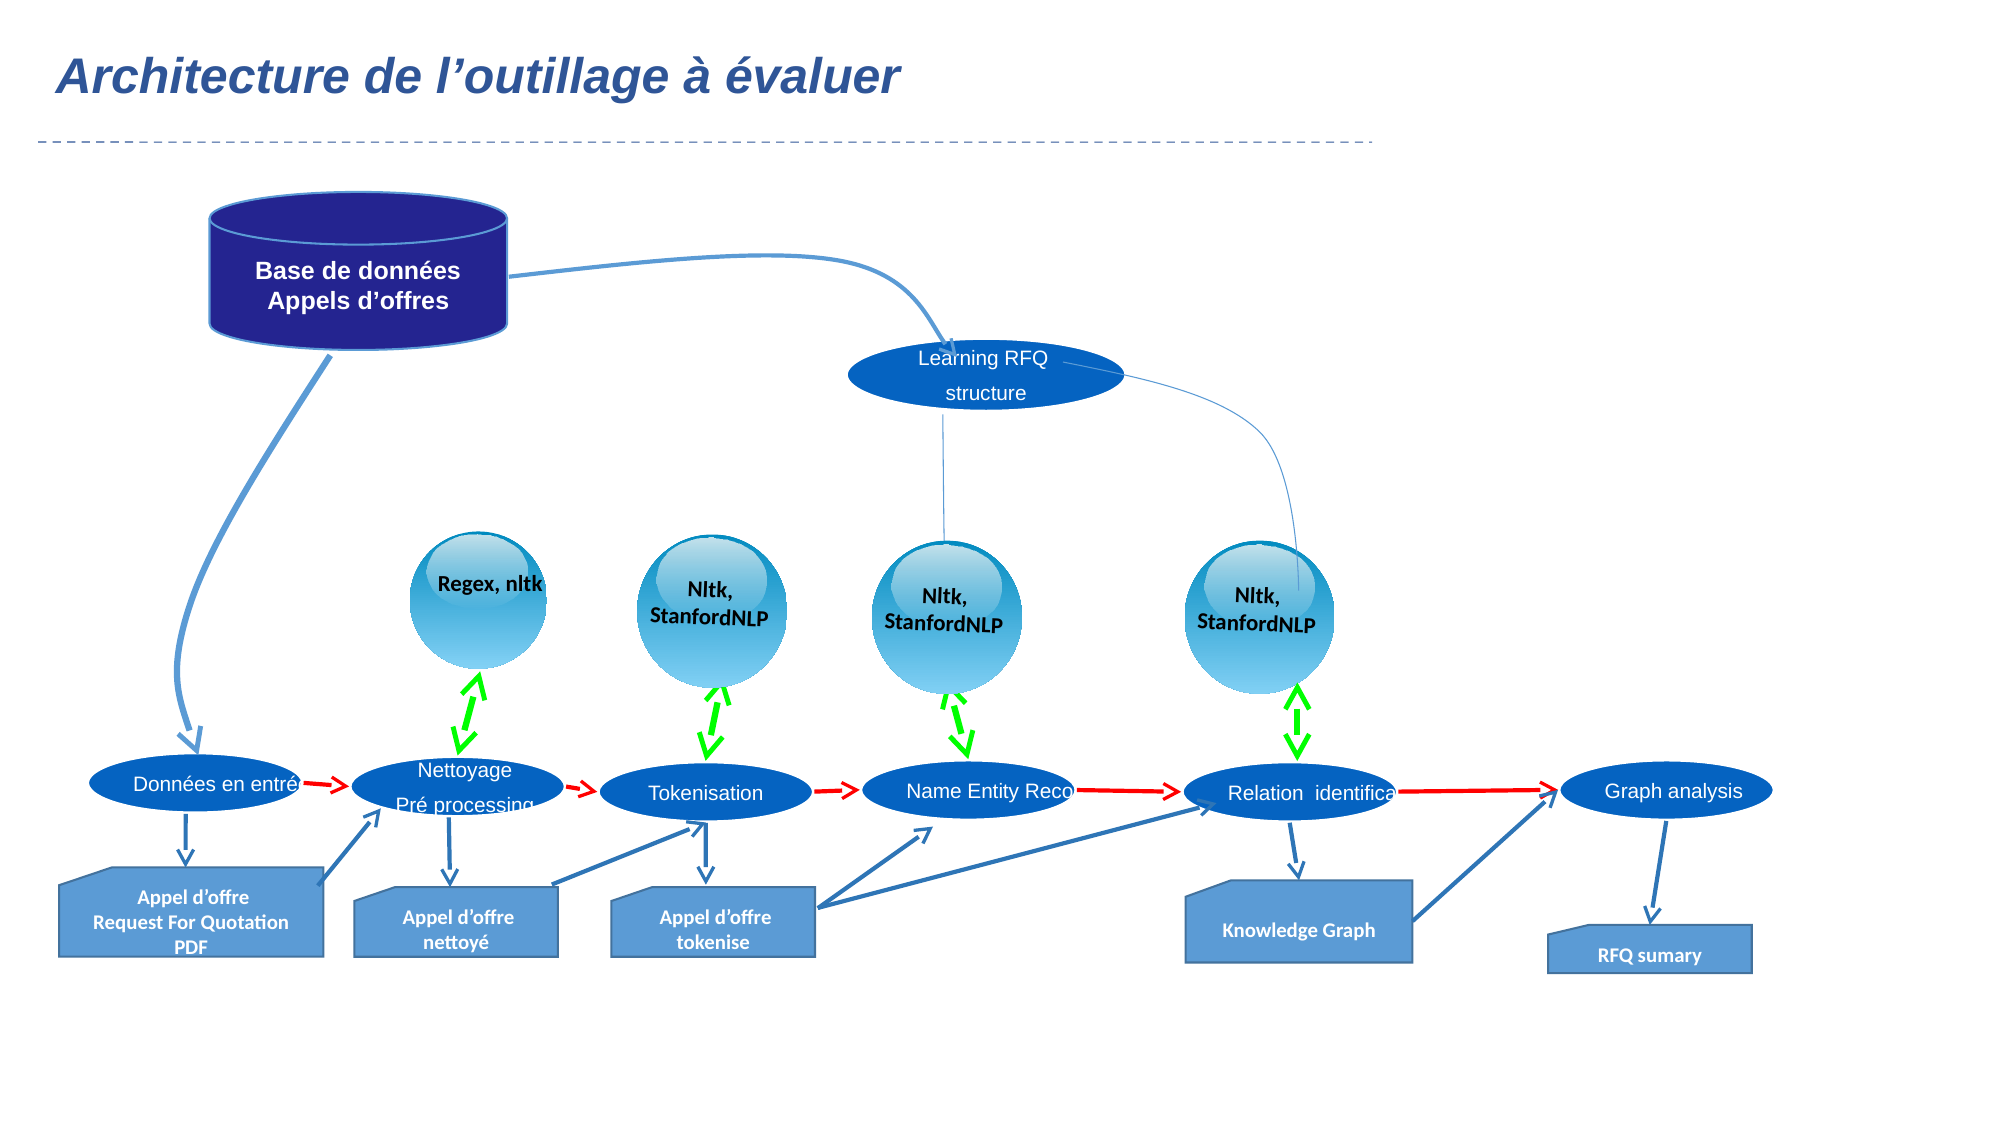

# Architecture de l’outillage à évaluer
Base de données
Appels d’offres
Learning RFQ
structure
Regex, nltk
Nltk, StanfordNLP
Nltk, StanfordNLP
Nltk, StanfordNLP
Données en entrée
Nettoyage
Pré processing
Name Entity Recognition
Graph analysis
Tokenisation
Relation identification
 Appel d’offre
Request For Quotation
PDF
Knowledge Graph
 Appel d’offre
nettoyé
 Appel d’offre
tokenise
RFQ sumary